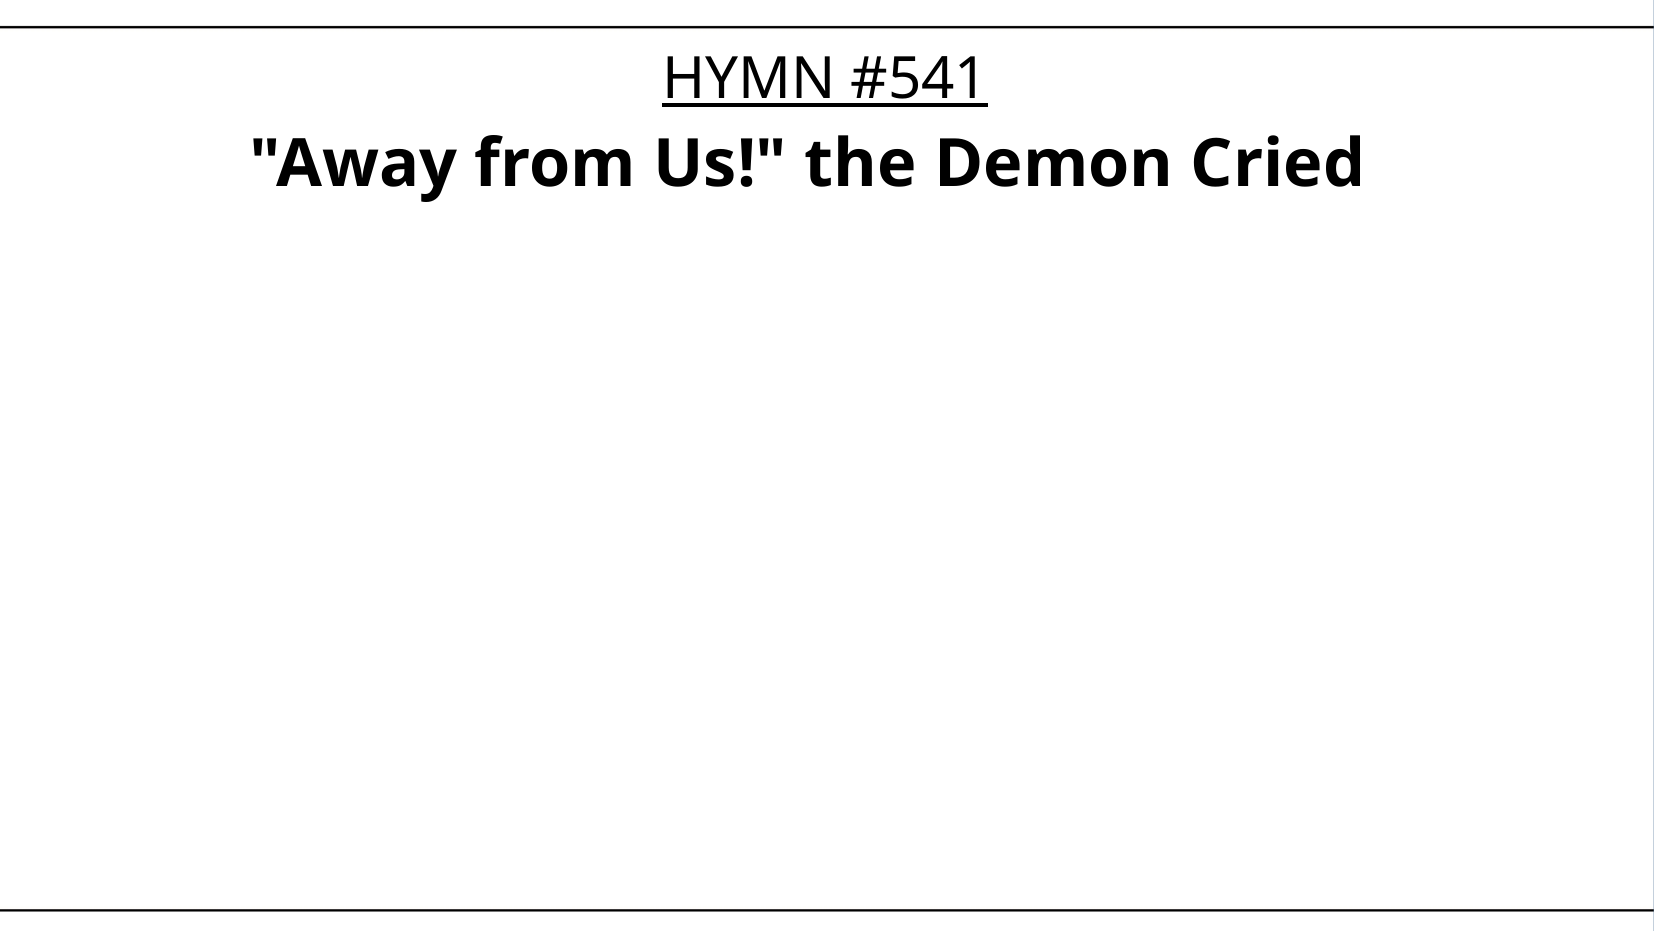

HYMN #541
"Away from Us!" the Demon Cried